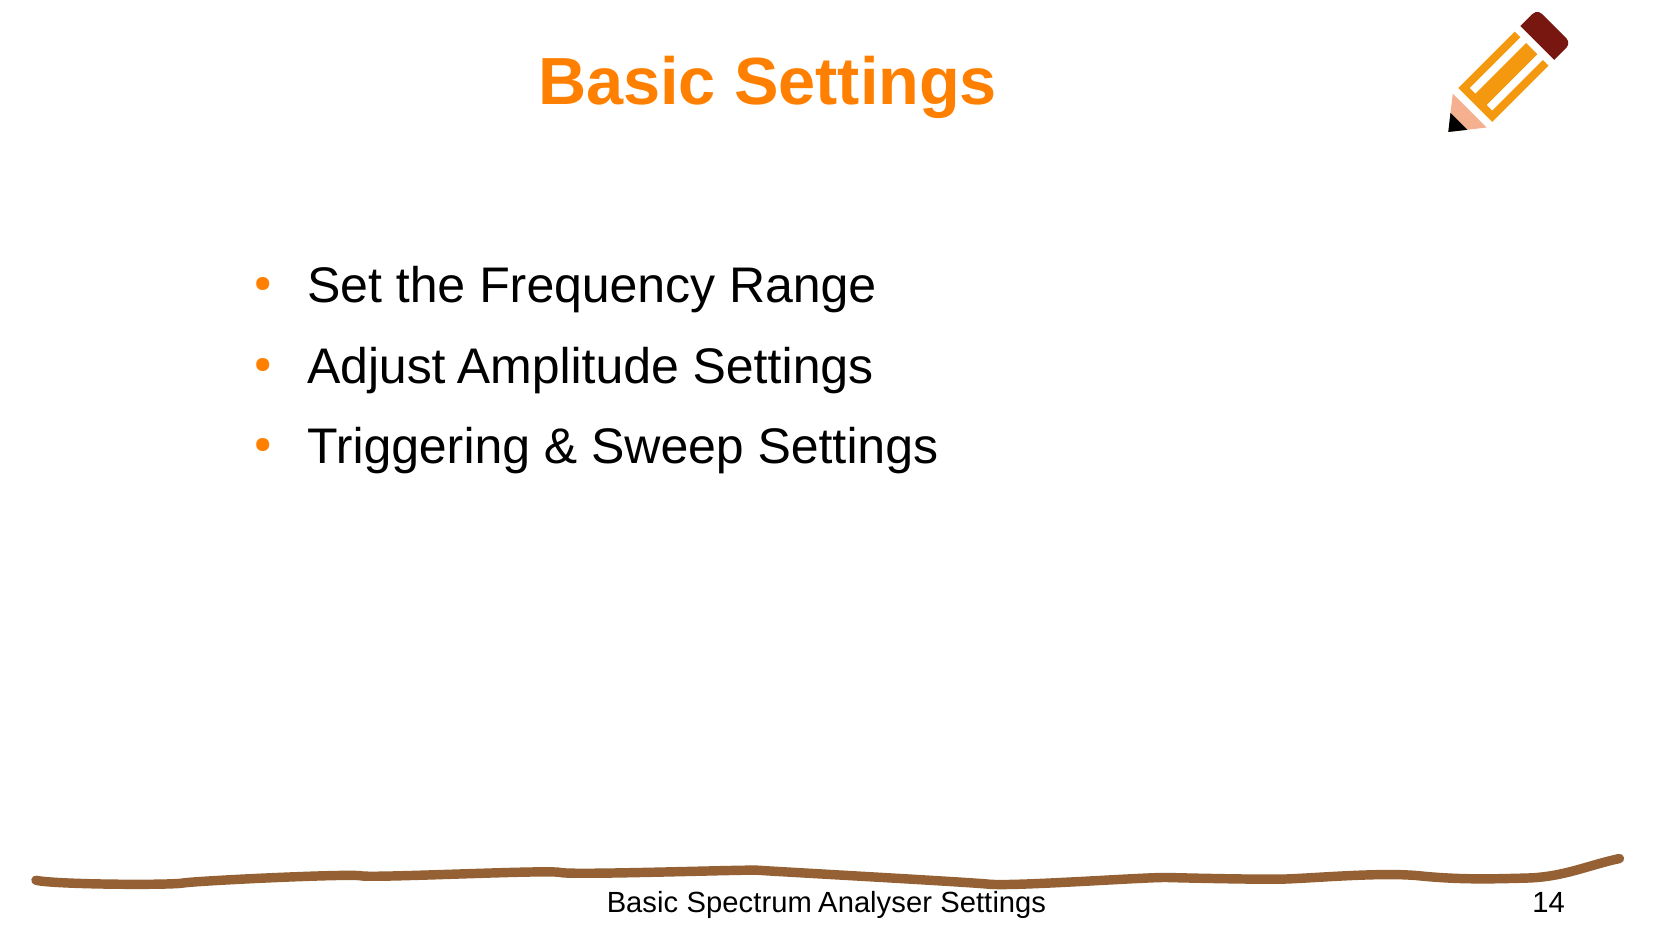

# Basic Settings
Set the Frequency Range
Adjust Amplitude Settings
Triggering & Sweep Settings
Basic Spectrum Analyser Settings
14